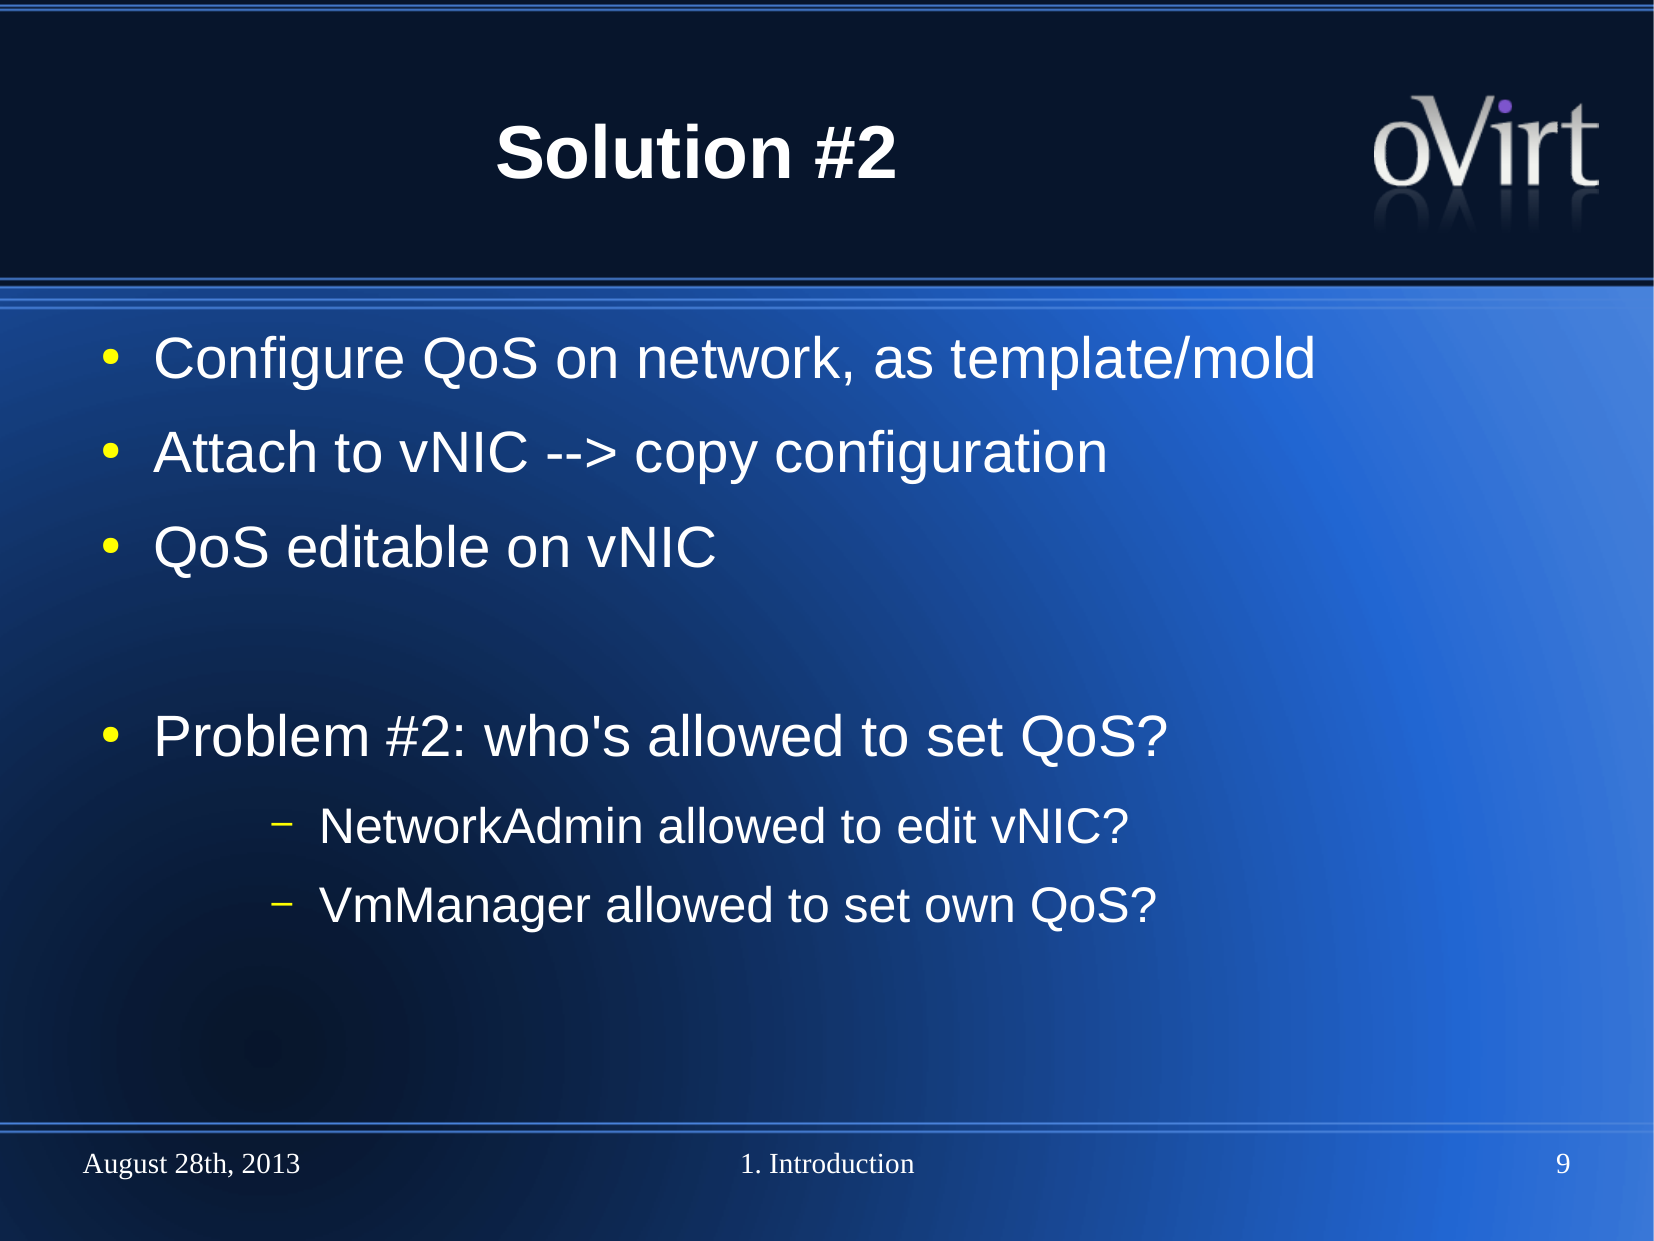

# Solution #2
Configure QoS on network, as template/mold
Attach to vNIC --> copy configuration
QoS editable on vNIC
Problem #2: who's allowed to set QoS?
NetworkAdmin allowed to edit vNIC?
VmManager allowed to set own QoS?
August 28th, 2013
1. Introduction
9